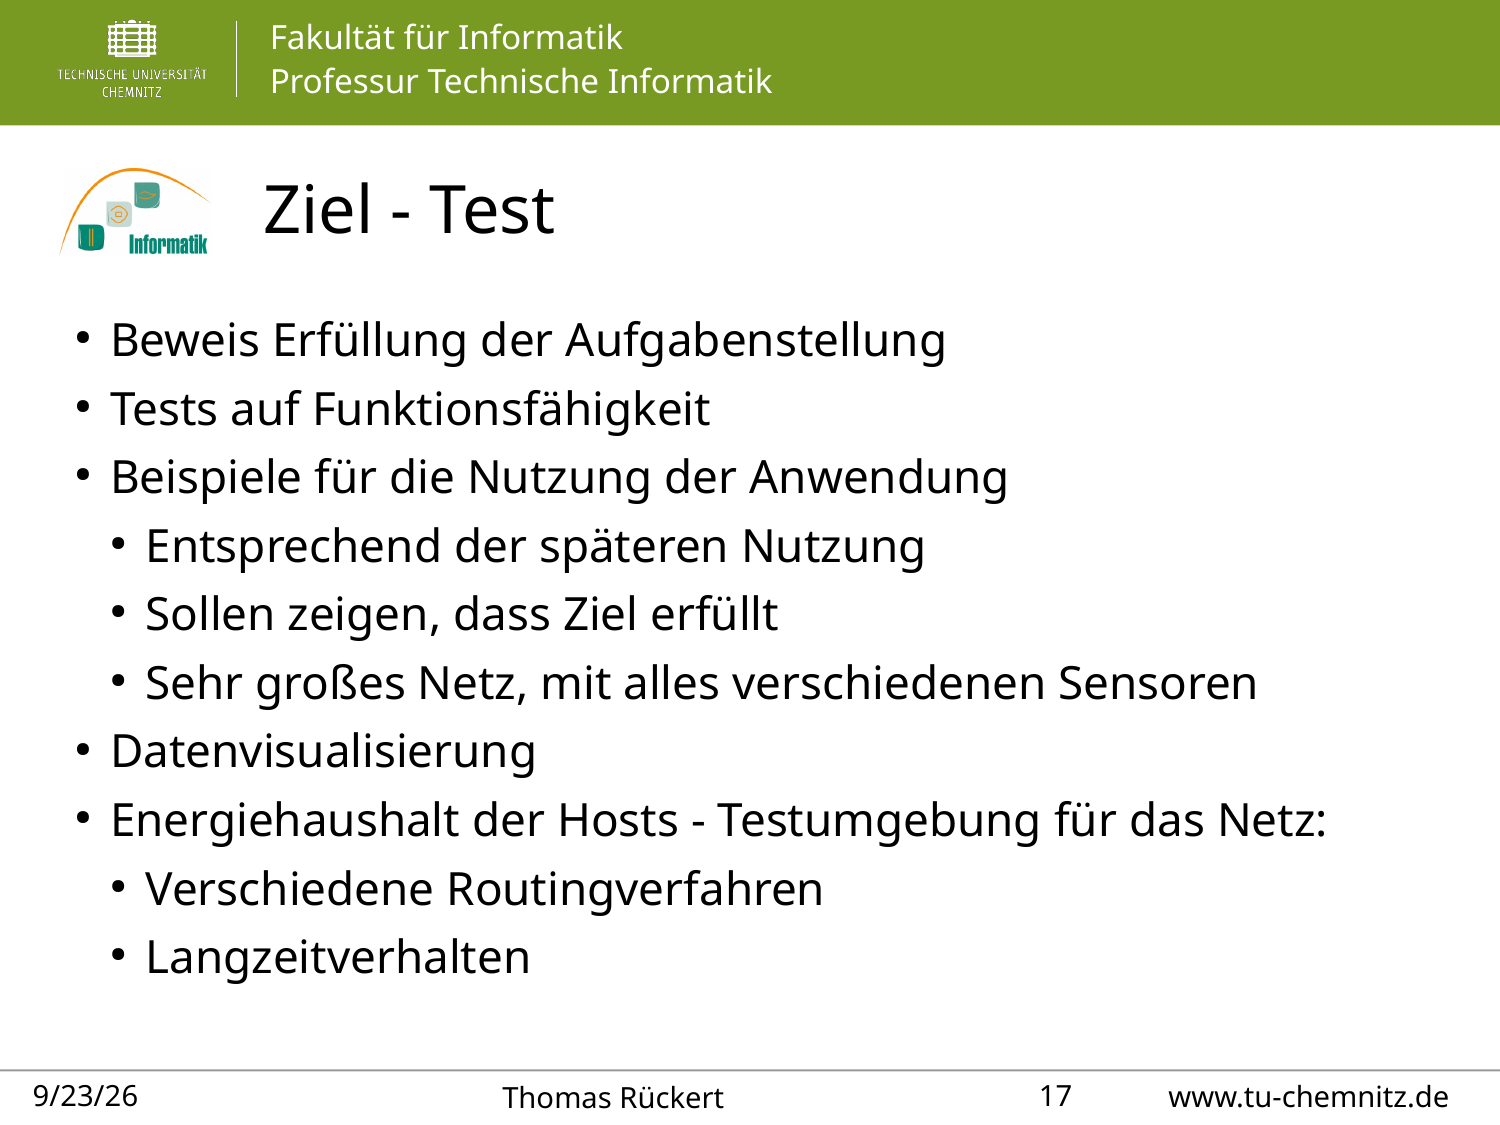

# Ziel - Test
Beweis Erfüllung der Aufgabenstellung
Tests auf Funktionsfähigkeit
Beispiele für die Nutzung der Anwendung
Entsprechend der späteren Nutzung
Sollen zeigen, dass Ziel erfüllt
Sehr großes Netz, mit alles verschiedenen Sensoren
Datenvisualisierung
Energiehaushalt der Hosts - Testumgebung für das Netz:
Verschiedene Routingverfahren
Langzeitverhalten
Thomas Rückert